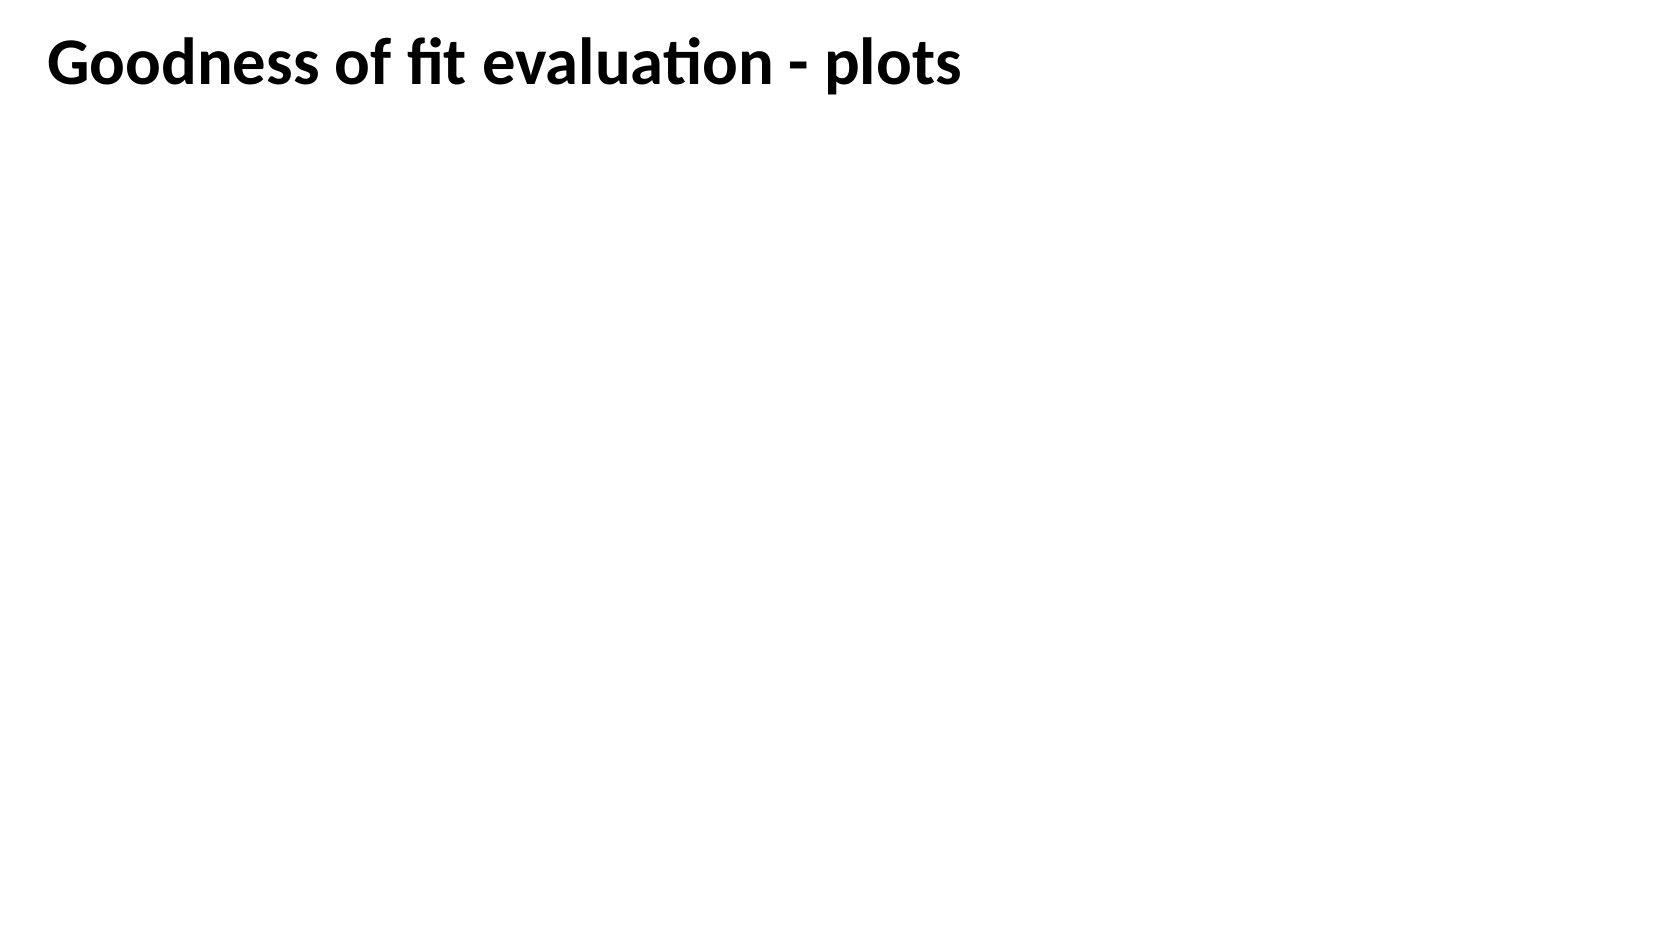

# Goodness of fit evaluation - plots